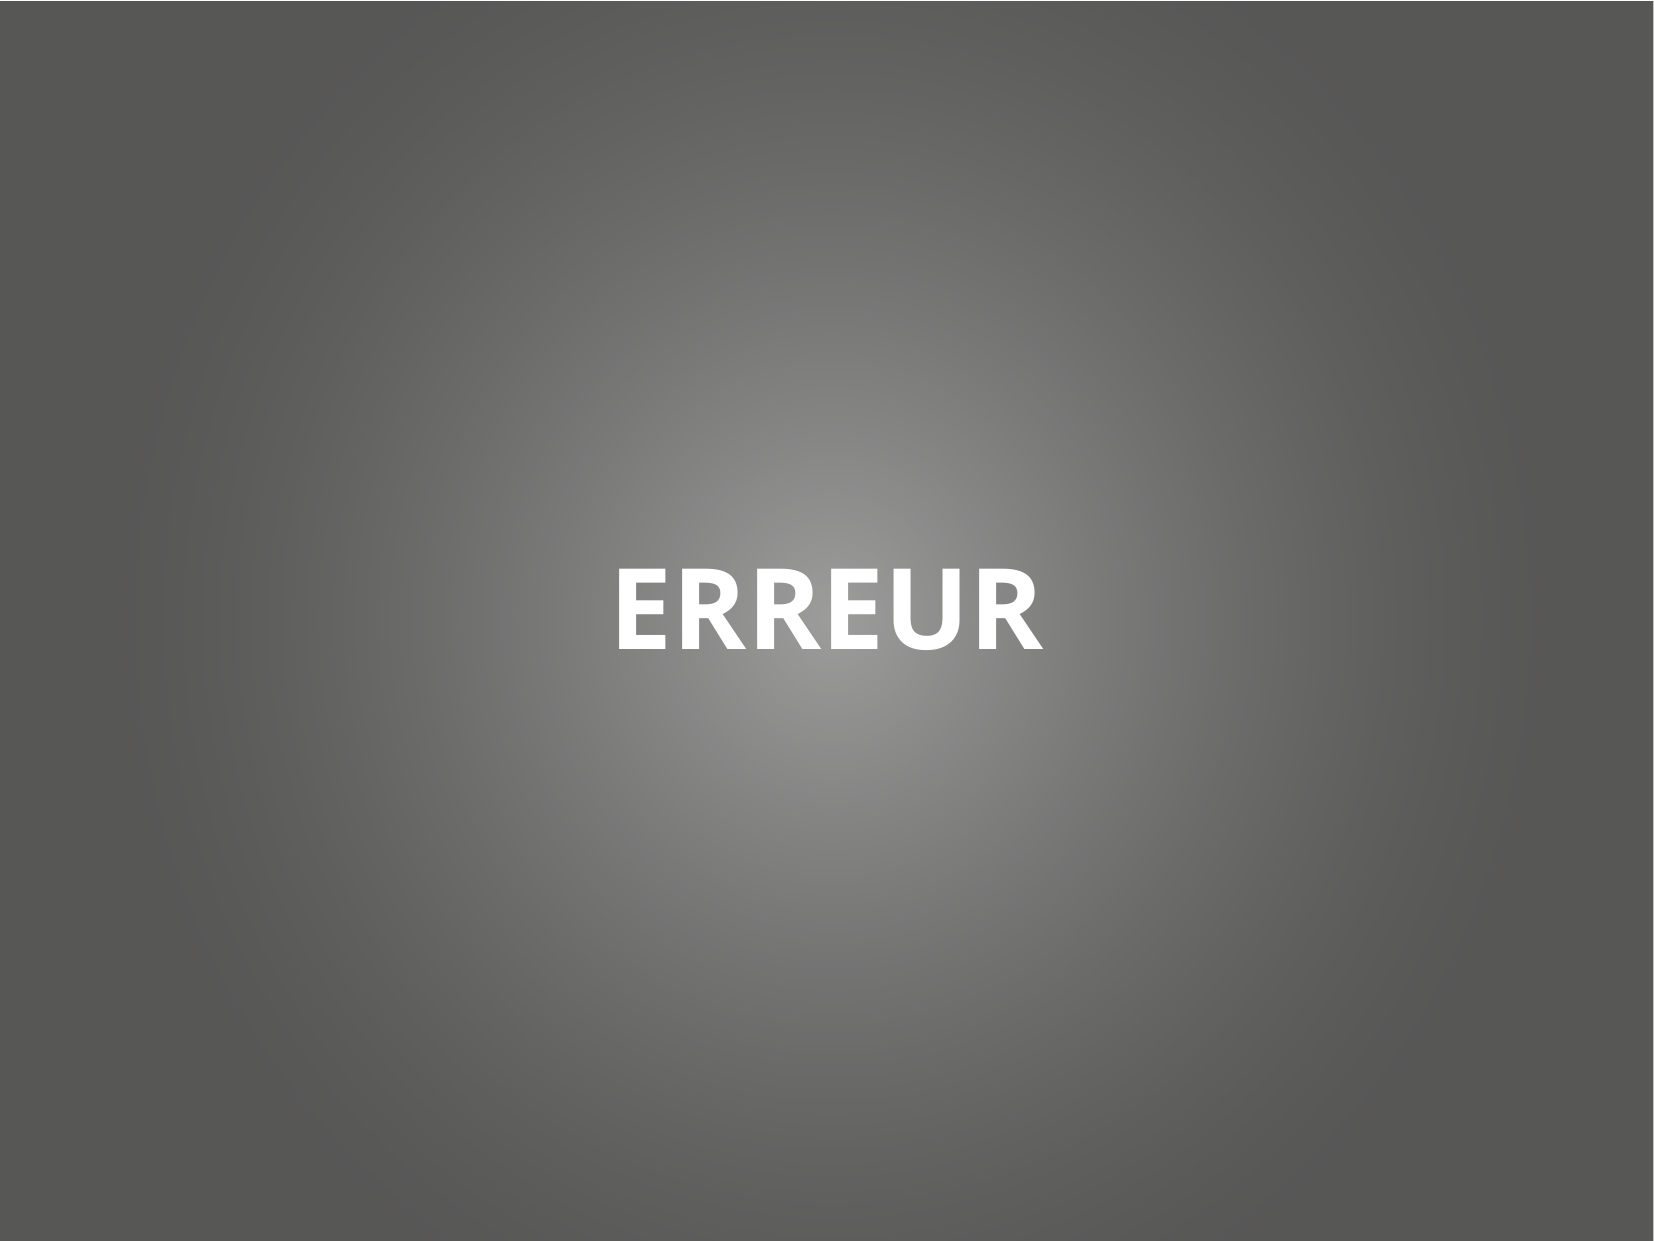

#
### Chart
| Category | 1 colonne | 2 colonne | 3 colonne |
|---|---|---|---|
| 1 ligne | 9.1 | 3.2 | 4.54 |
| 2 ligne | 2.4 | 8.8 | 9.65 |
| 3 ligne | 3.1 | 1.5 | 3.7 |
| 4 ligne | 4.3 | 9.02 | 6.2 |ERREUR